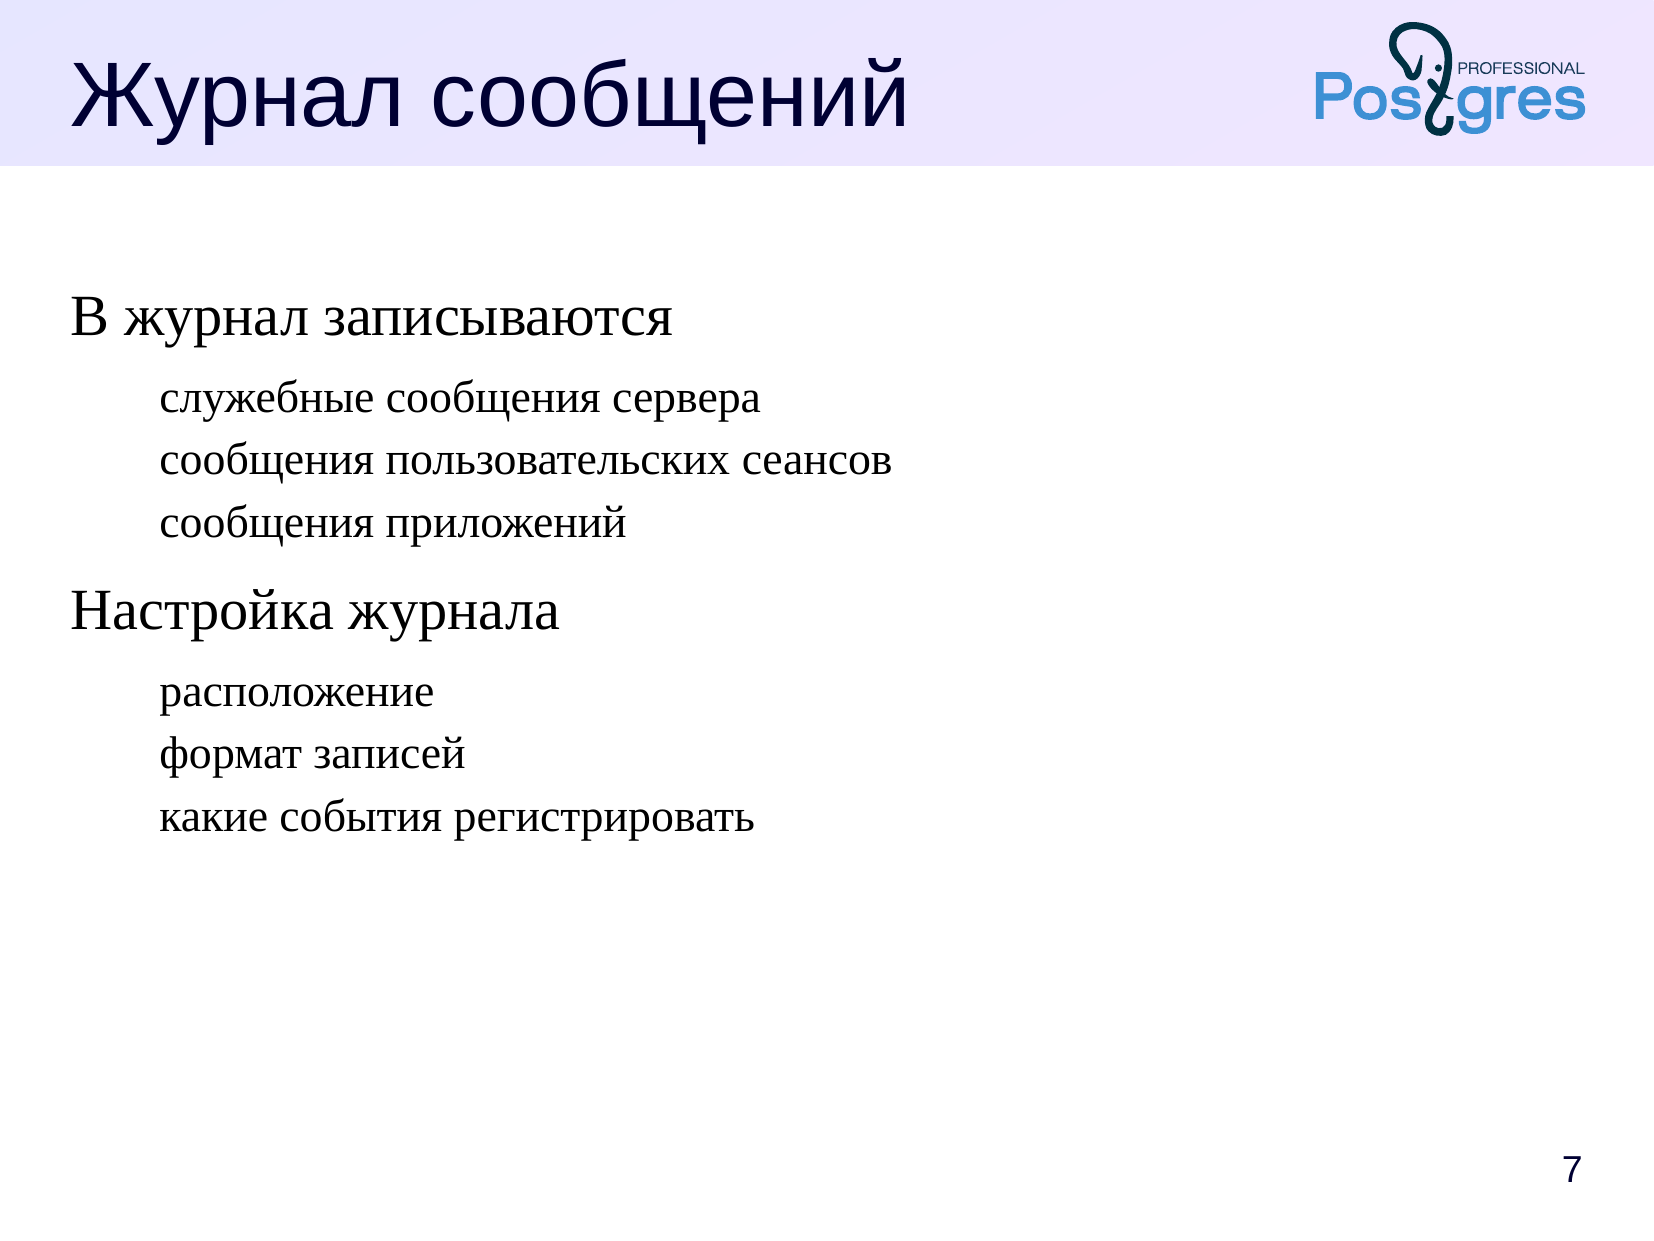

# Журнал сообщений
В журнал записываются
служебные сообщения сервера
сообщения пользовательских сеансов
сообщения приложений
Настройка журнала
расположение
формат записей
какие события регистрировать